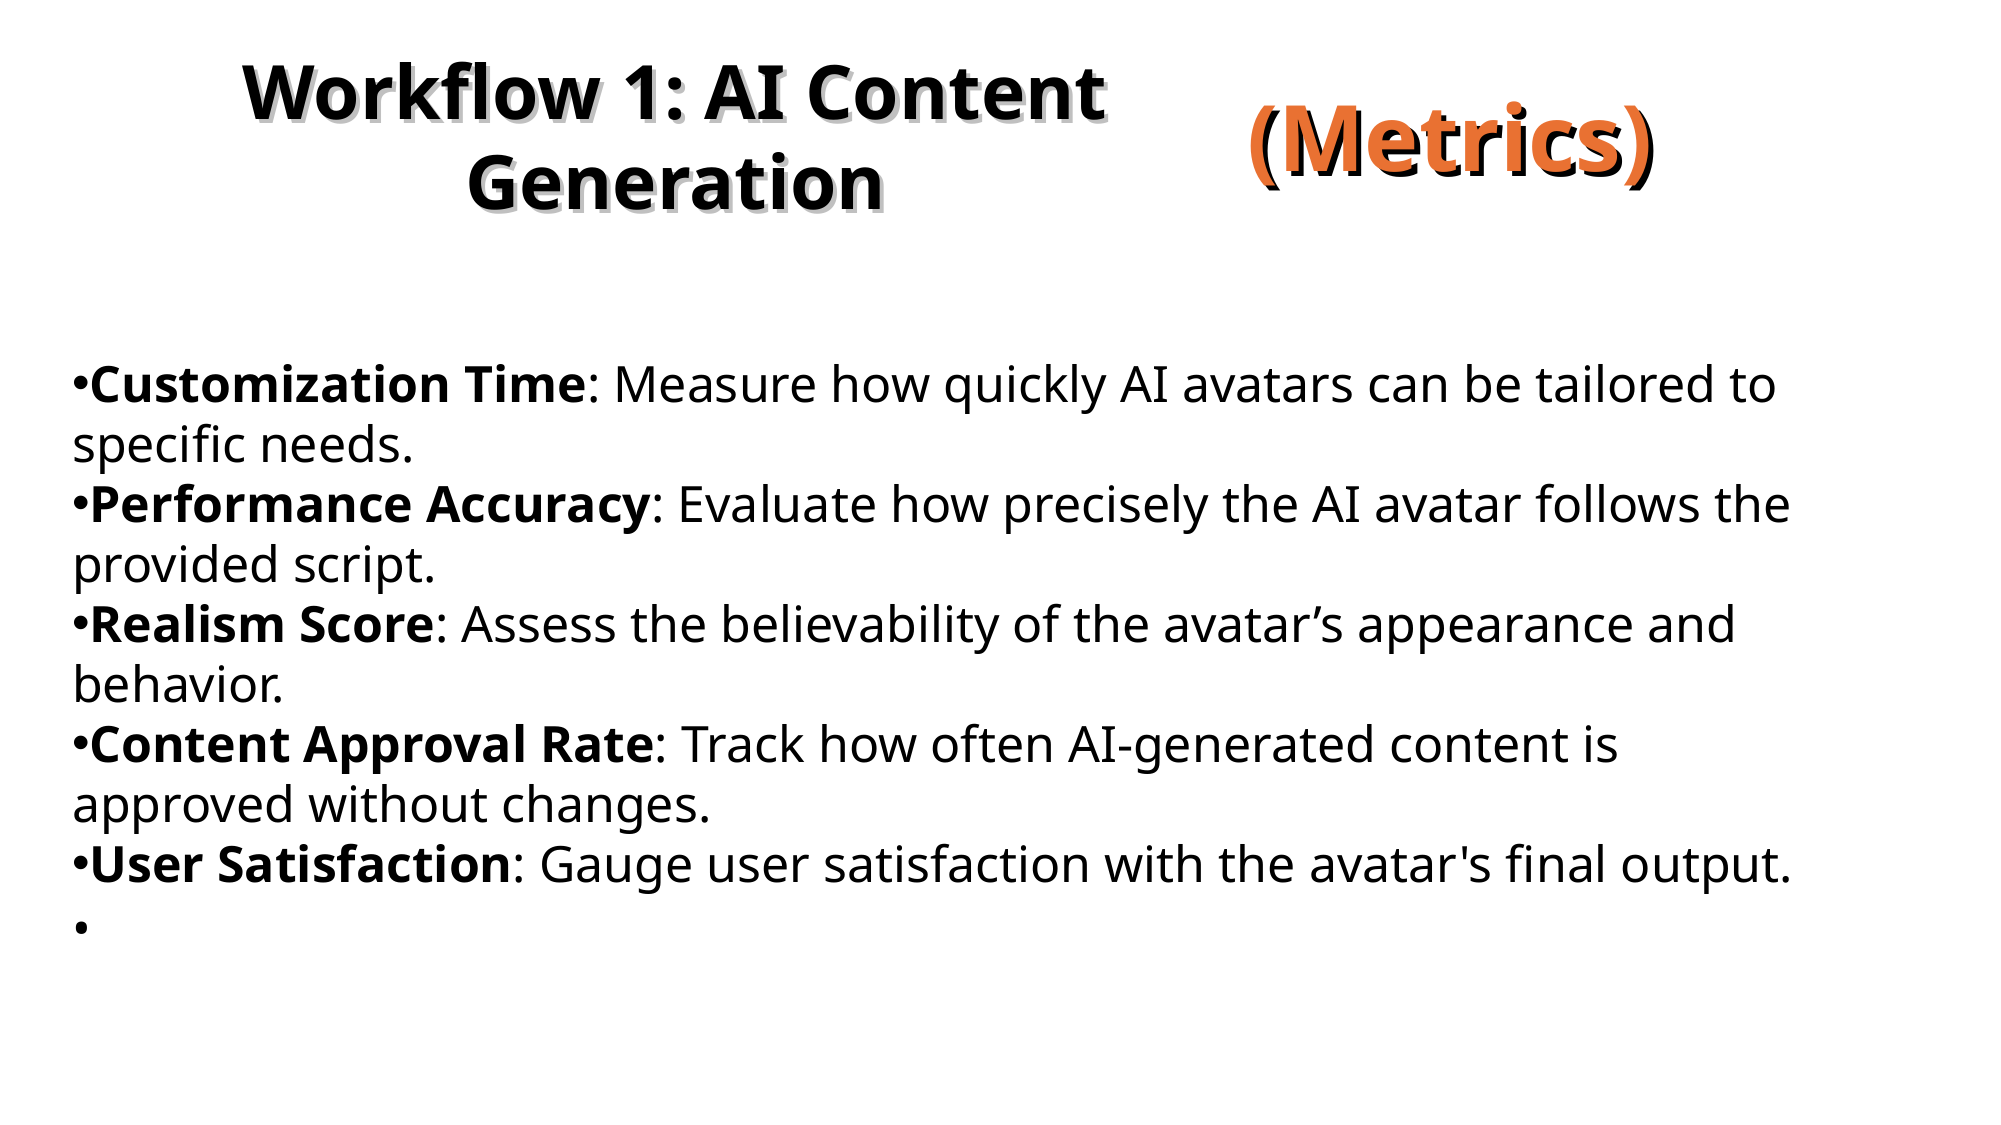

Workflow 1: AI Content Generation
(Metrics)
Customization Time: Measure how quickly AI avatars can be tailored to specific needs.
Performance Accuracy: Evaluate how precisely the AI avatar follows the provided script.
Realism Score: Assess the believability of the avatar’s appearance and behavior.
Content Approval Rate: Track how often AI-generated content is approved without changes.
User Satisfaction: Gauge user satisfaction with the avatar's final output.